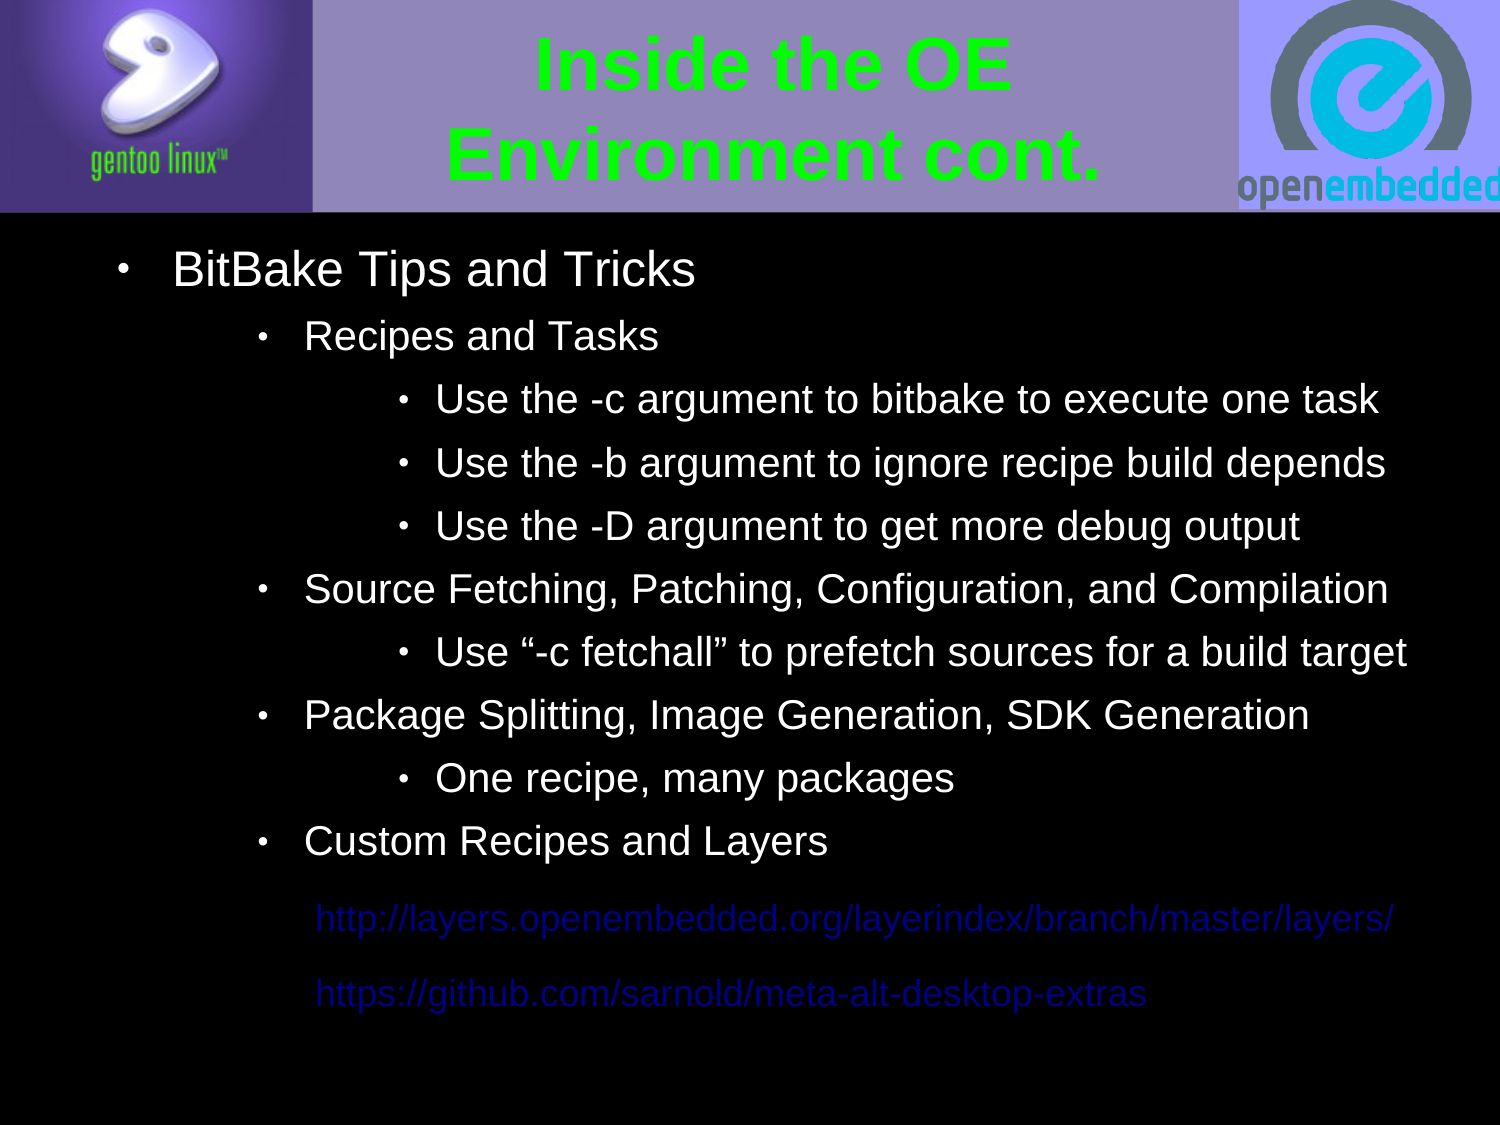

# Inside the OE Environment cont.
BitBake Tips and Tricks
Recipes and Tasks
Use the -c argument to bitbake to execute one task
Use the -b argument to ignore recipe build depends
Use the -D argument to get more debug output
Source Fetching, Patching, Configuration, and Compilation
Use “-c fetchall” to prefetch sources for a build target
Package Splitting, Image Generation, SDK Generation
One recipe, many packages
Custom Recipes and Layers
http://layers.openembedded.org/layerindex/branch/master/layers/
https://github.com/sarnold/meta-alt-desktop-extras